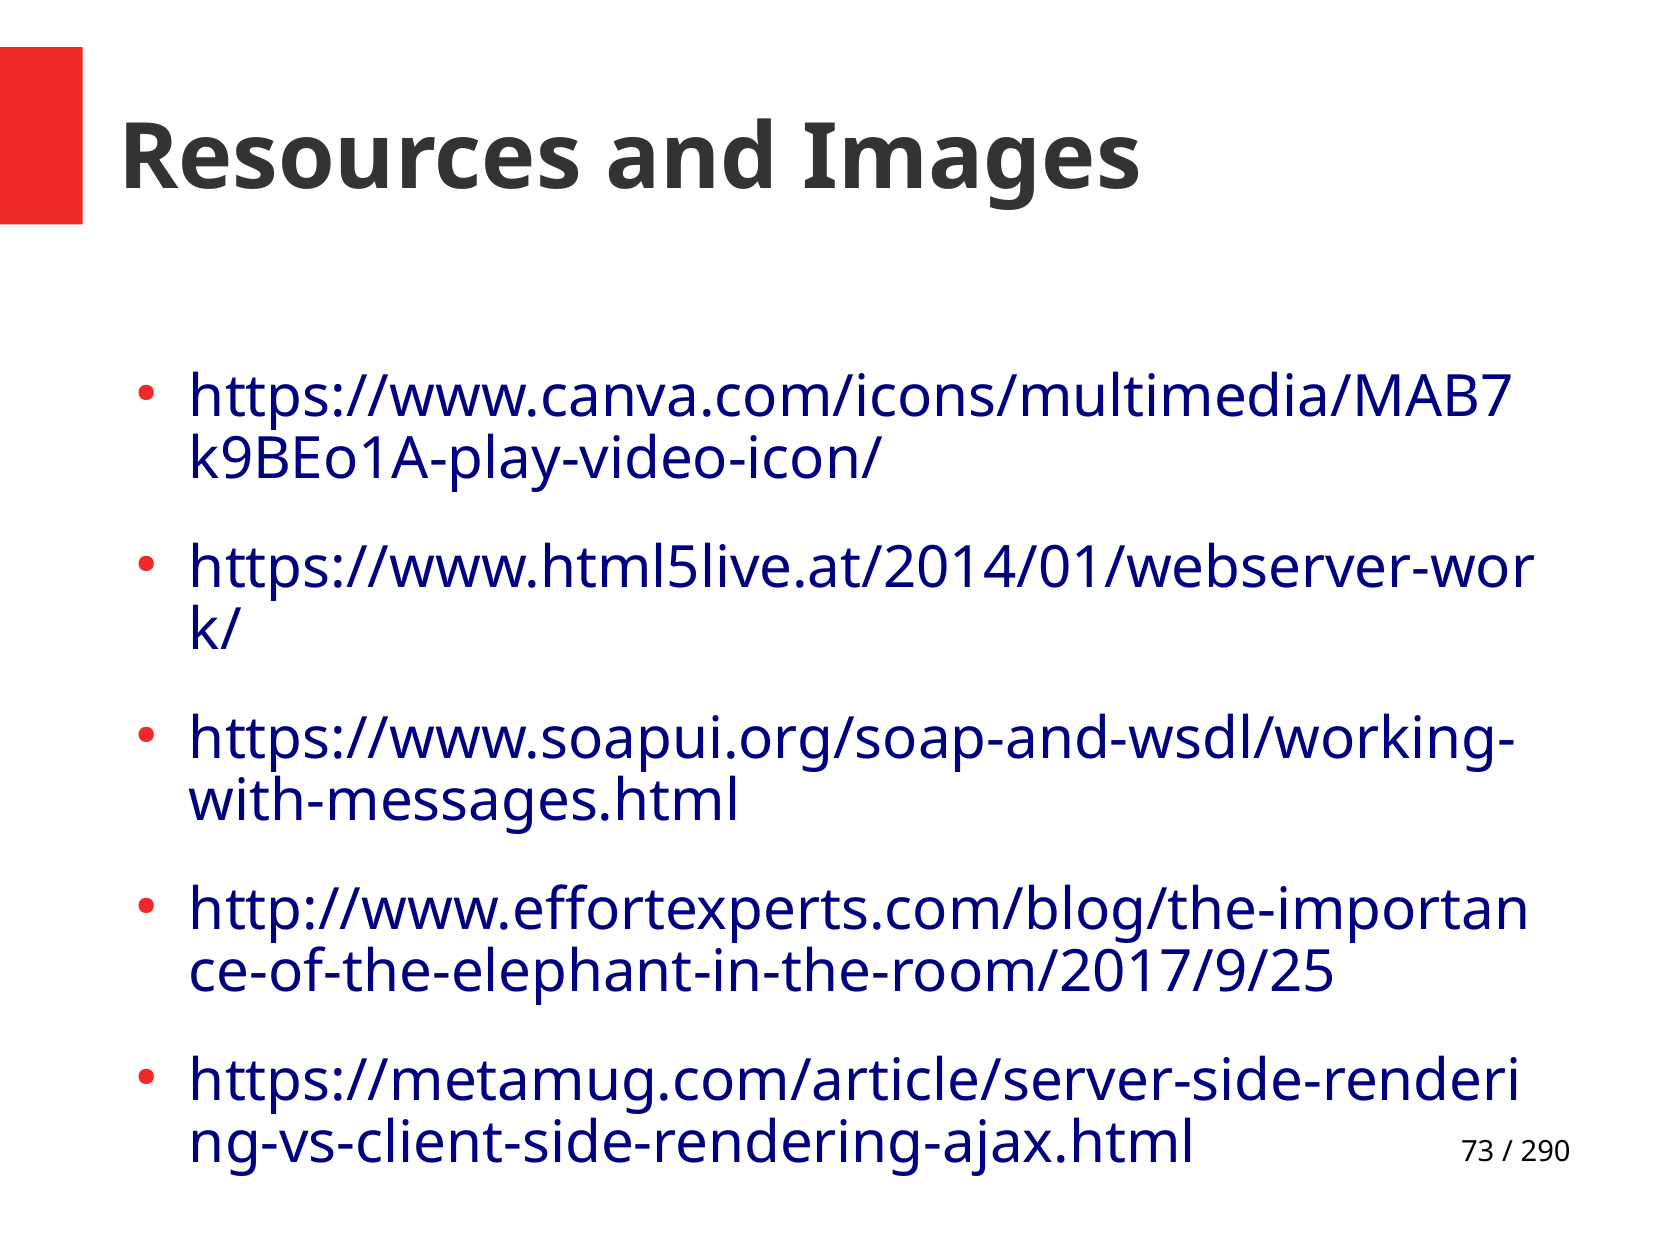

# Resources and Images
https://www.canva.com/icons/multimedia/MAB7k9BEo1A-play-video-icon/
https://www.html5live.at/2014/01/webserver-work/
https://www.soapui.org/soap-and-wsdl/working-with-messages.html
http://www.effortexperts.com/blog/the-importance-of-the-elephant-in-the-room/2017/9/25
https://metamug.com/article/server-side-rendering-vs-client-side-rendering-ajax.html
73